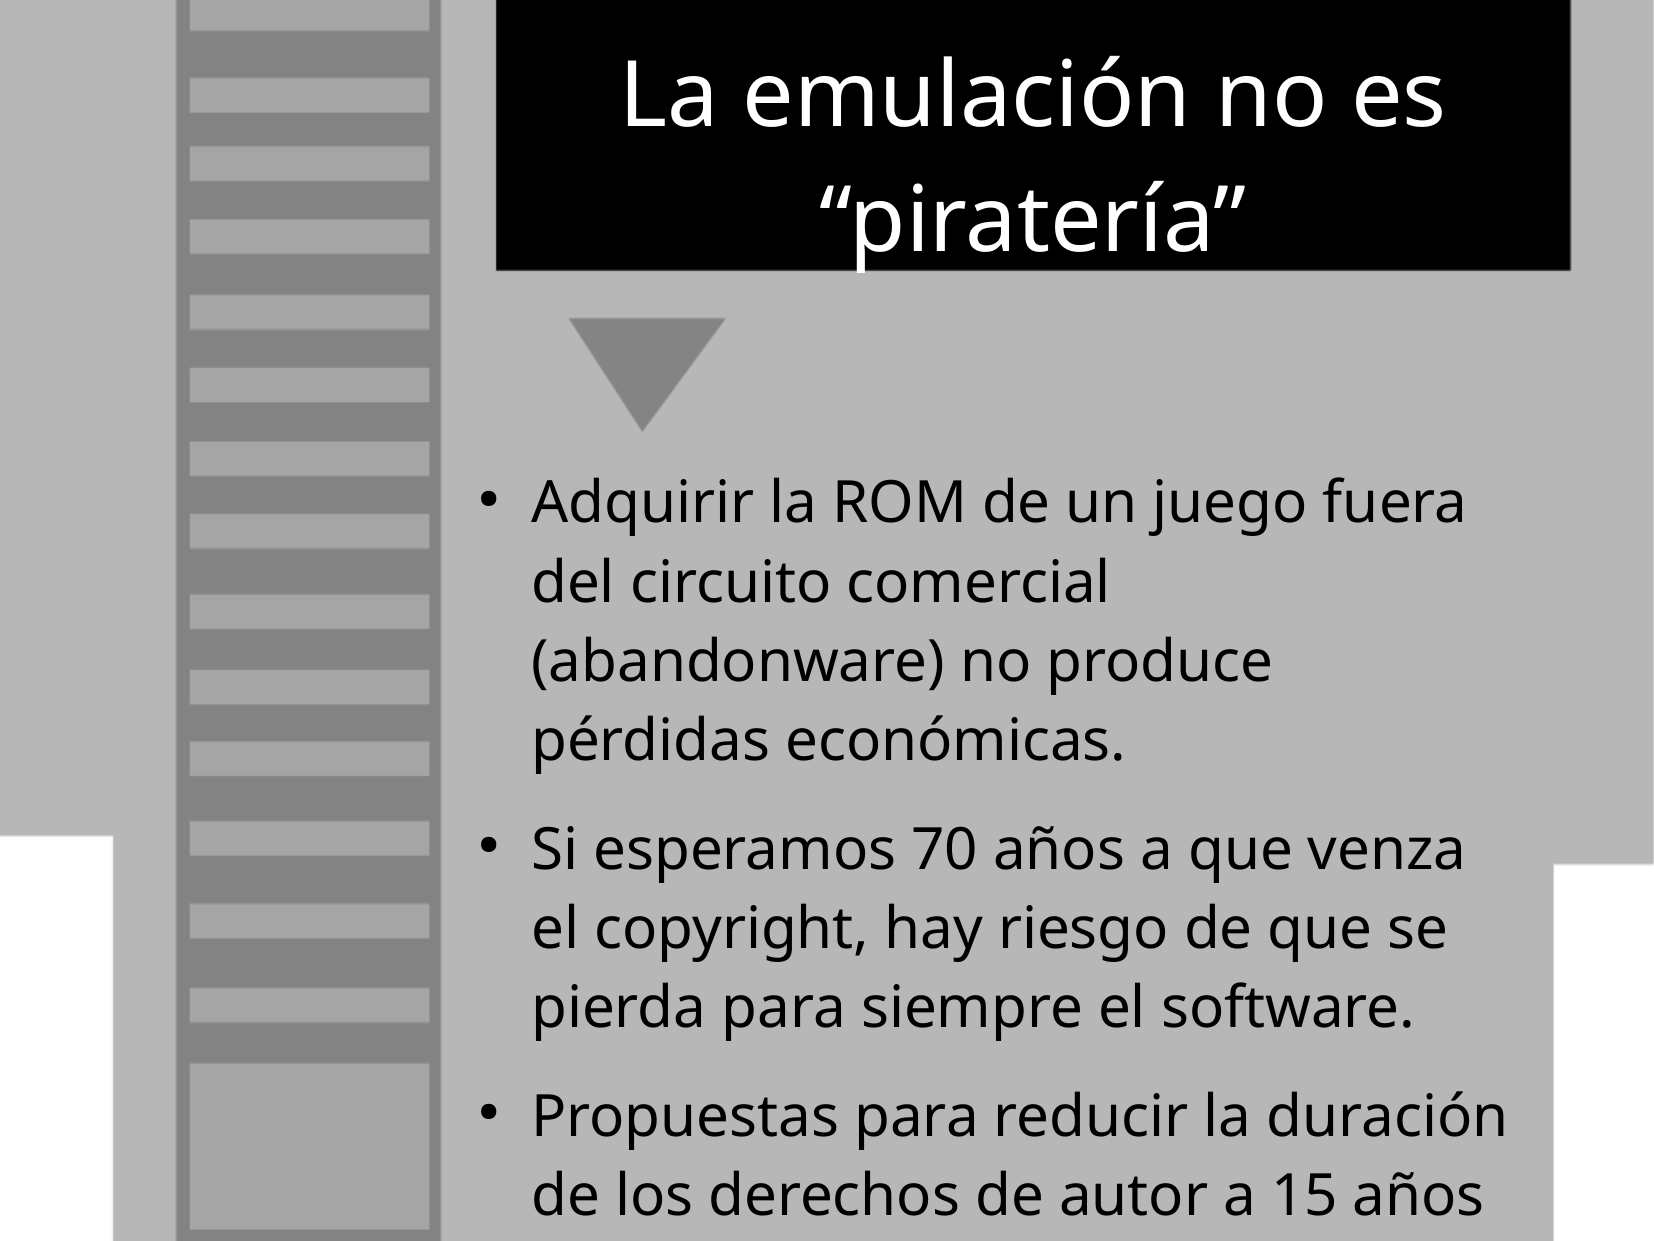

# La emulación no es “piratería”
Adquirir la ROM de un juego fuera del circuito comercial (abandonware) no produce pérdidas económicas.
Si esperamos 70 años a que venza el copyright, hay riesgo de que se pierda para siempre el software.
Propuestas para reducir la duración de los derechos de autor a 15 años (Farrand, 2012).